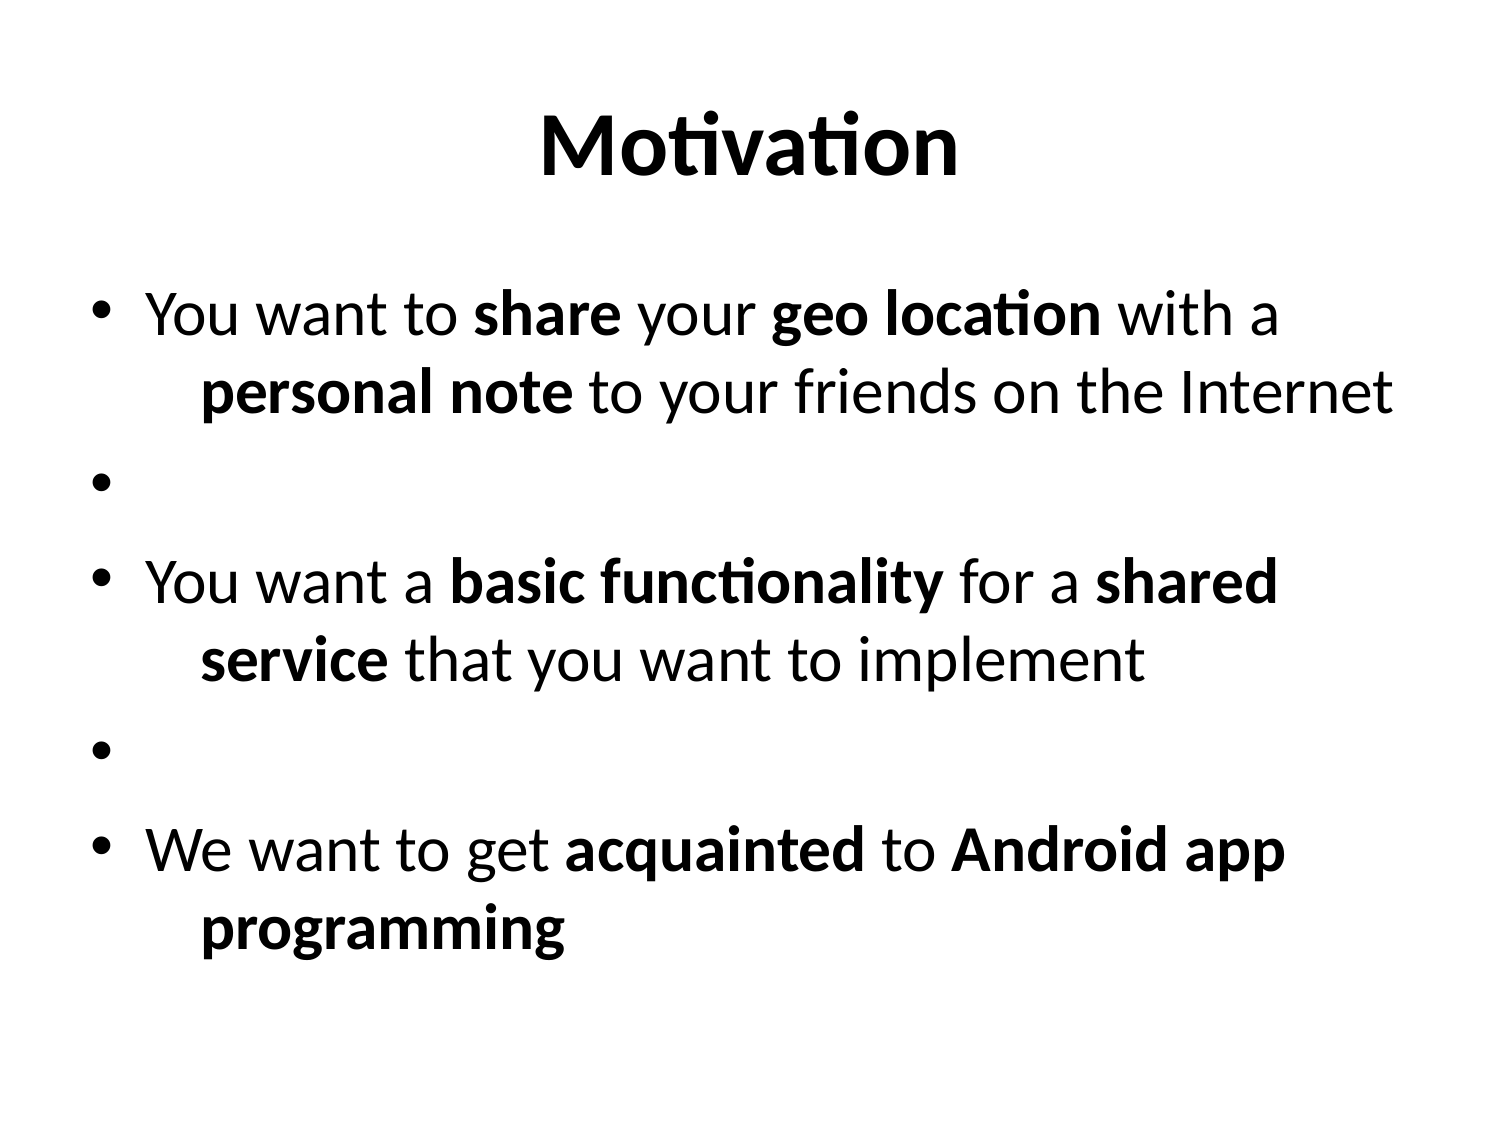

# Motivation
You want to share your geo location with a personal note to your friends on the Internet
You want a basic functionality for a shared service that you want to implement
We want to get acquainted to Android app programming